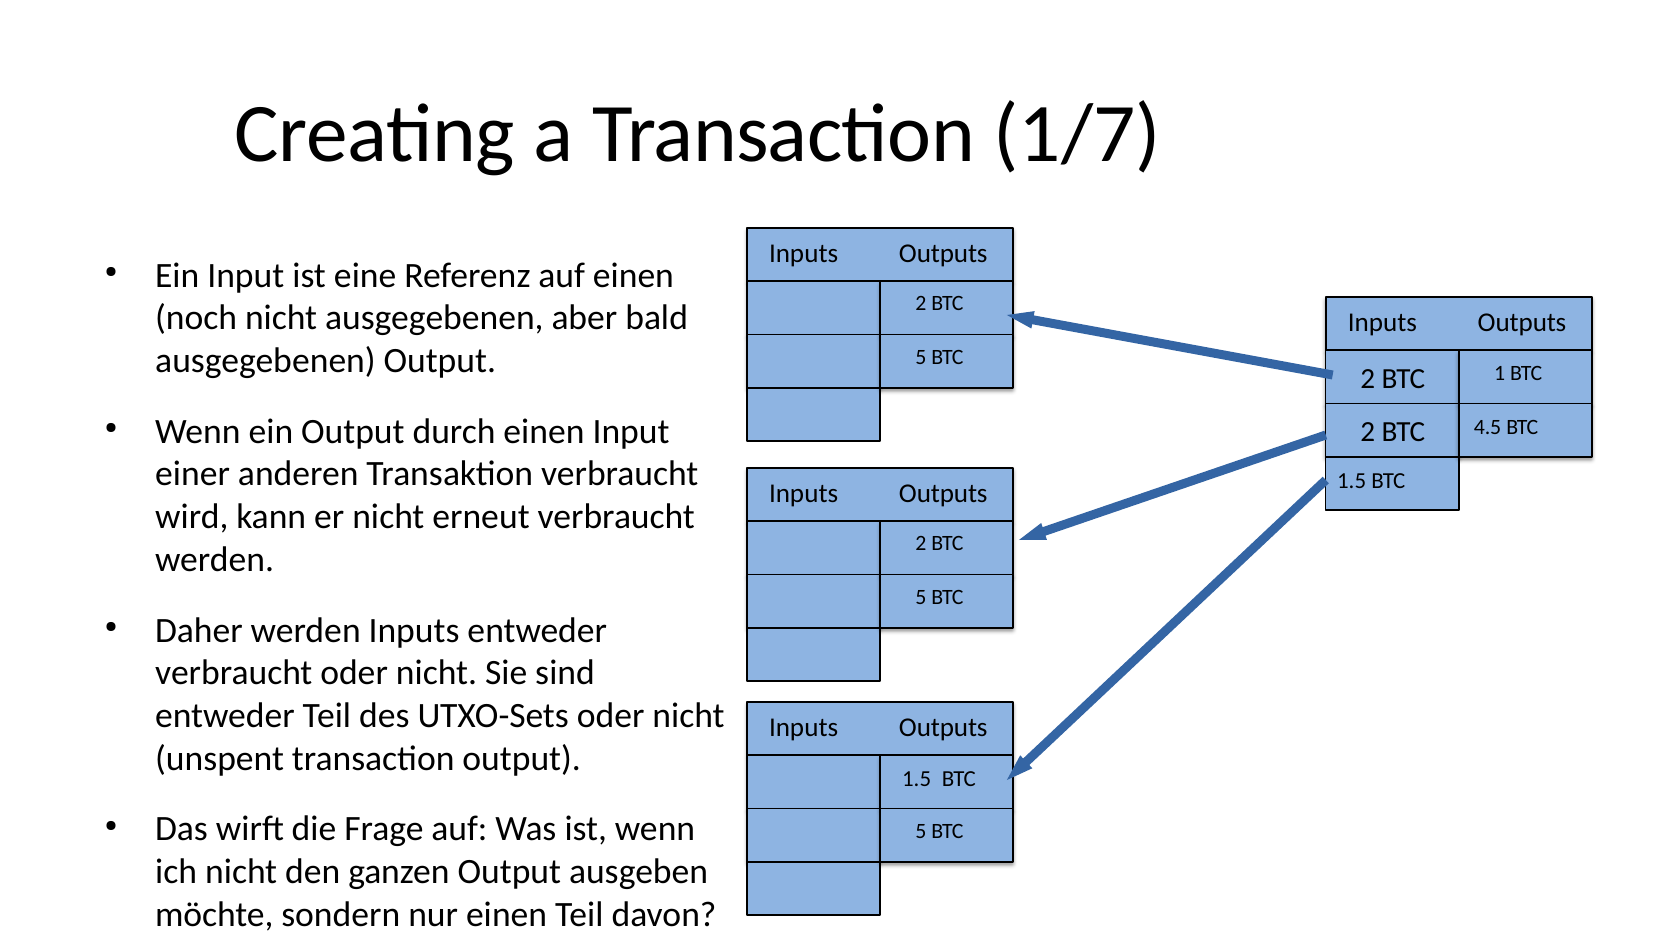

# Creating a Transaction (1/7)
Inputs
Outputs
2 BTC
5 BTC
Ein Input ist eine Referenz auf einen (noch nicht ausgegebenen, aber bald ausgegebenen) Output.
Wenn ein Output durch einen Input einer anderen Transaktion verbraucht wird, kann er nicht erneut verbraucht werden.
Daher werden Inputs entweder verbraucht oder nicht. Sie sind entweder Teil des UTXO-Sets oder nicht (unspent transaction output).
Das wirft die Frage auf: Was ist, wenn ich nicht den ganzen Output ausgeben möchte, sondern nur einen Teil davon?
Inputs
Outputs
1 BTC
2 BTC
2 BTC
4.5 BTC
1.5 BTC
Inputs
Outputs
2 BTC
5 BTC
Inputs
Outputs
1.5 BTC
5 BTC